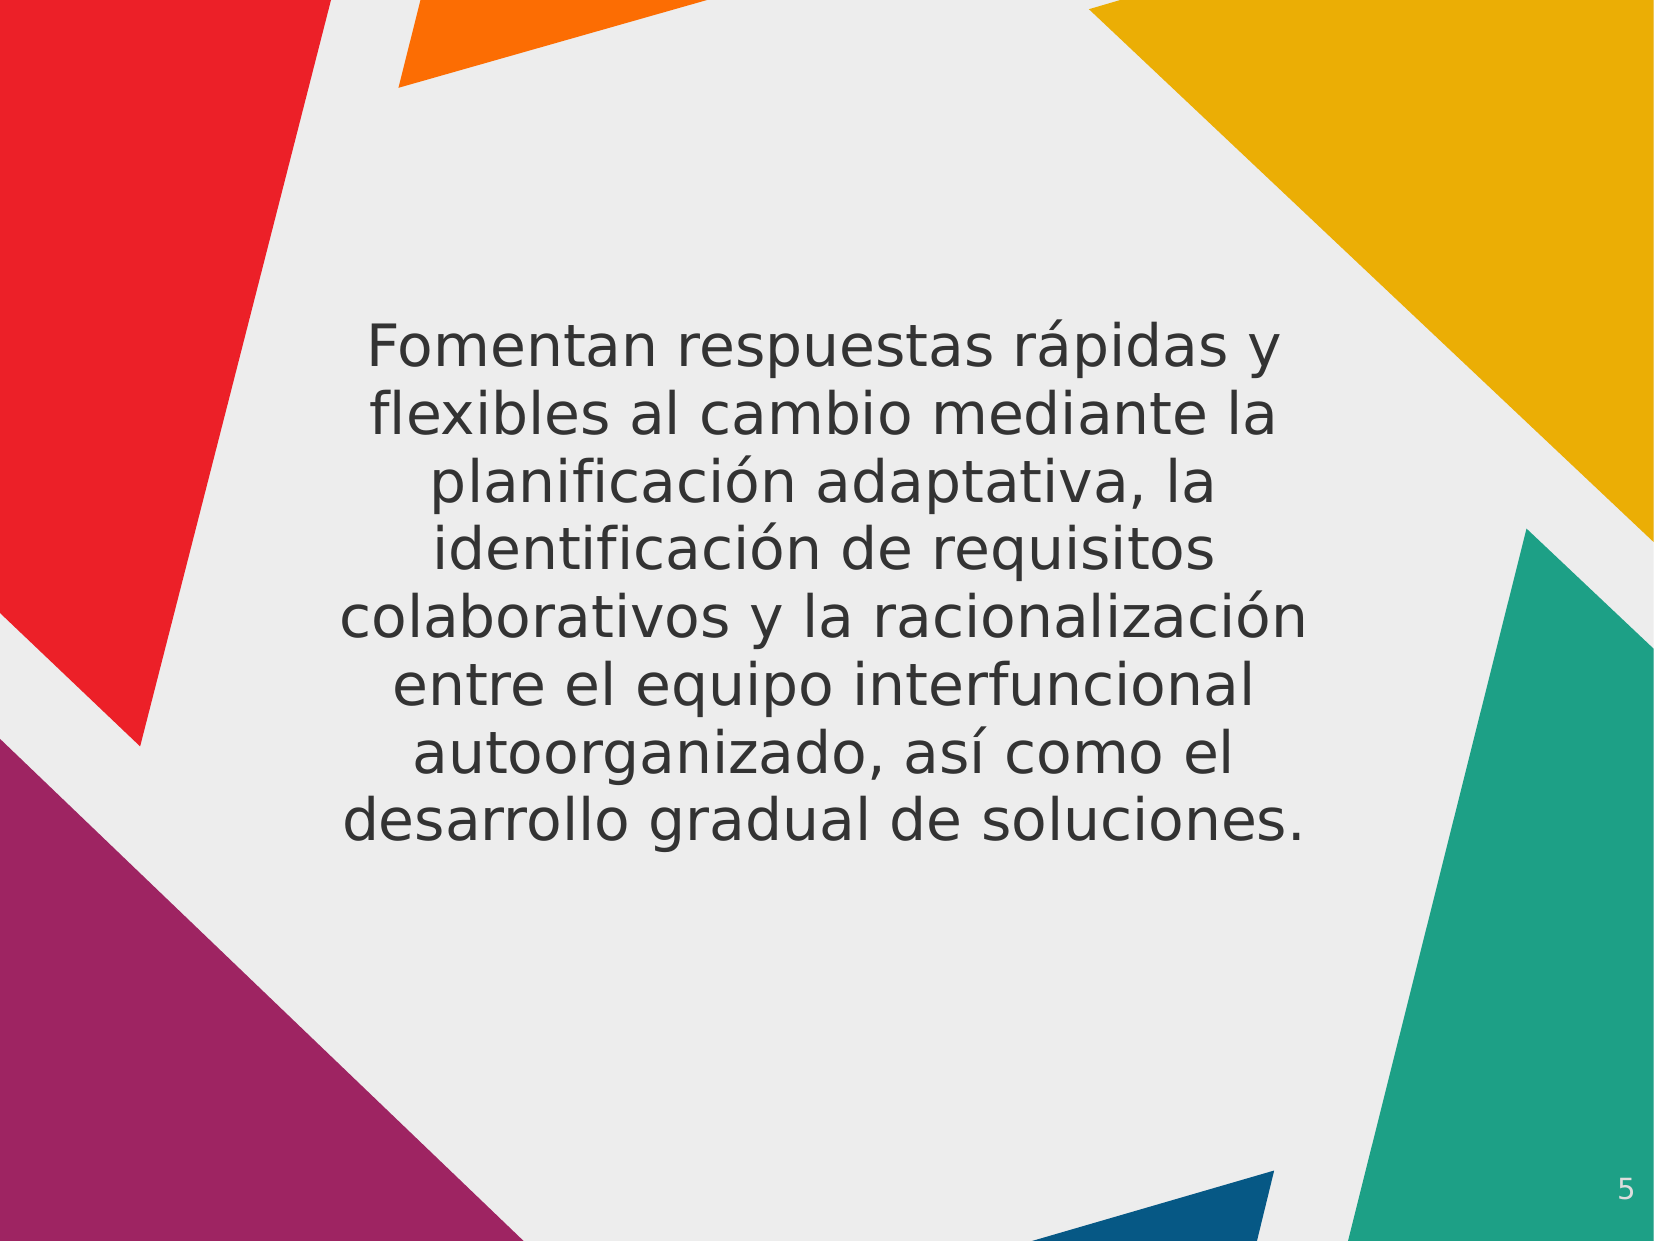

# Fomentan respuestas rápidas y flexibles al cambio mediante la planificación adaptativa, la identificación de requisitos colaborativos y la racionalización entre el equipo interfuncional autoorganizado, así como el desarrollo gradual de soluciones.
5